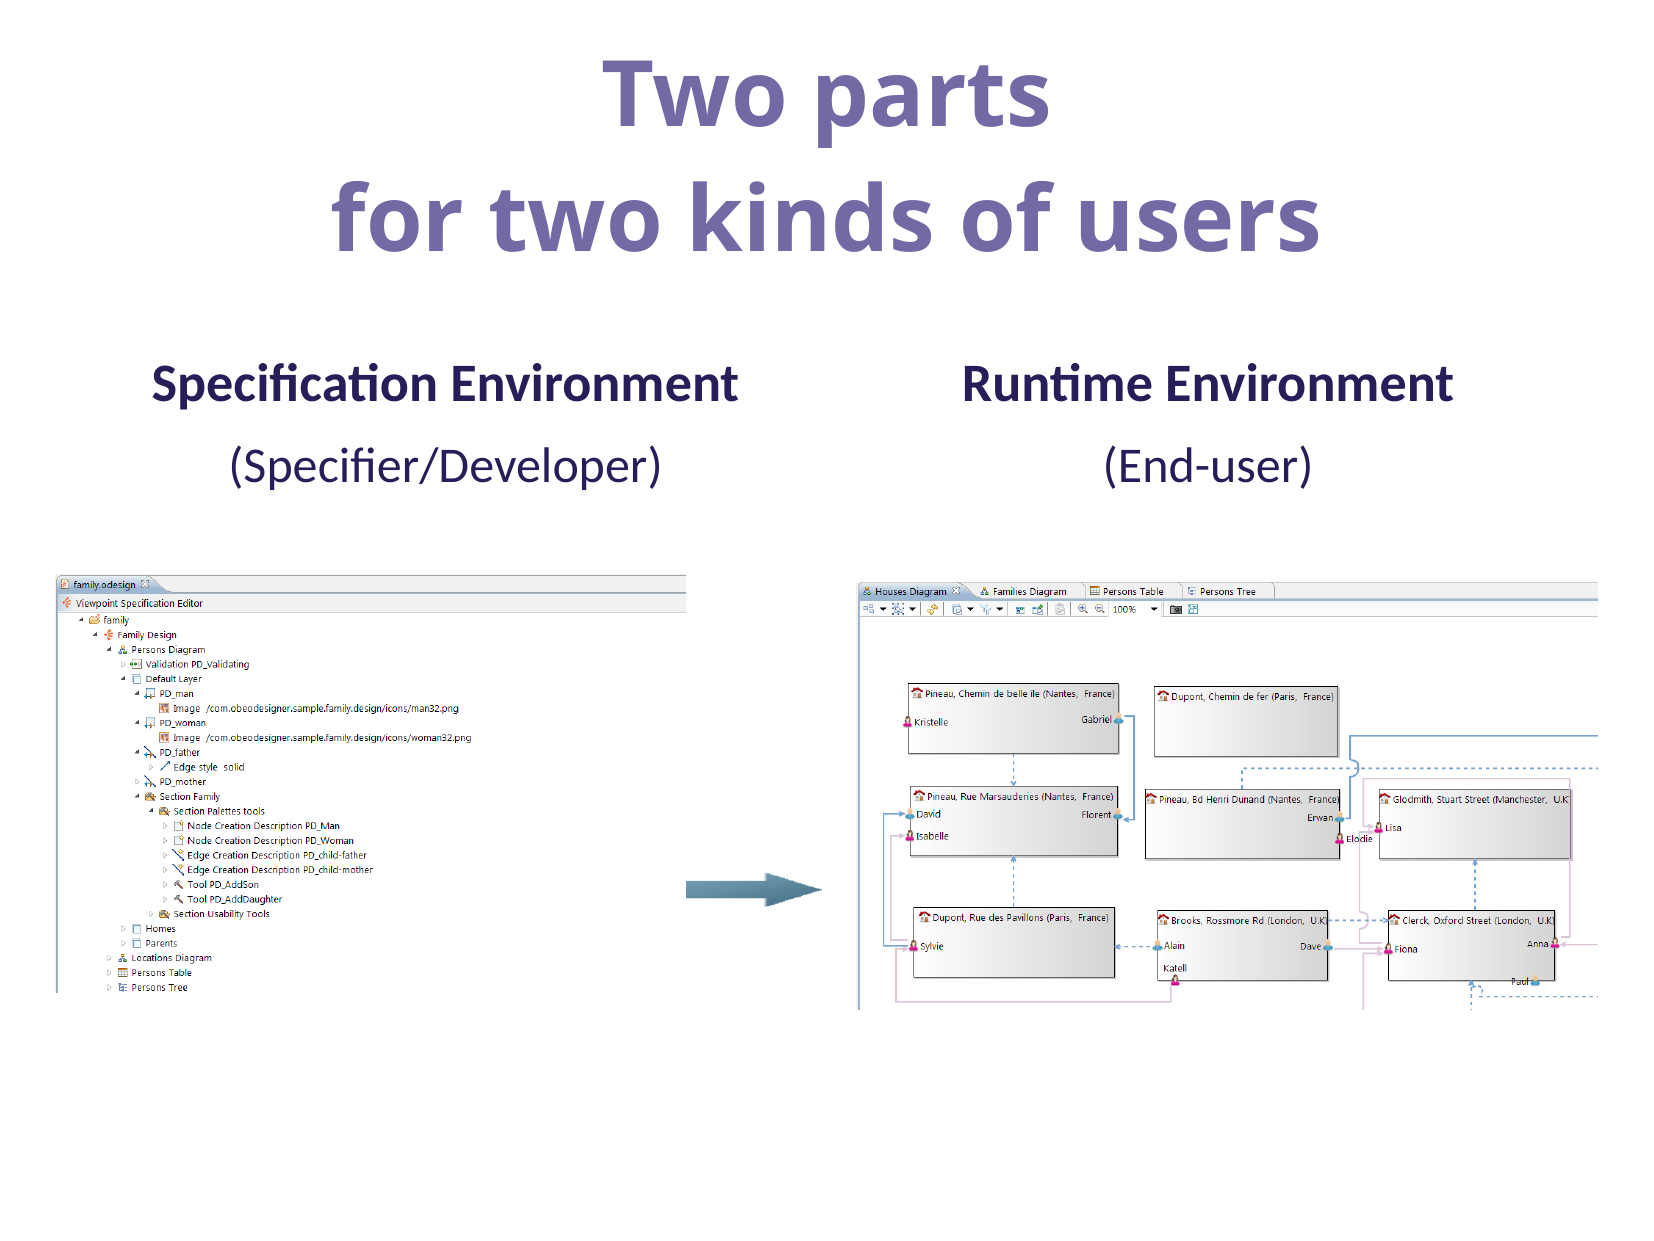

# Two parts for two kinds of users
Specification Environment
(Specifier/Developer)
Runtime Environment
(End-user)